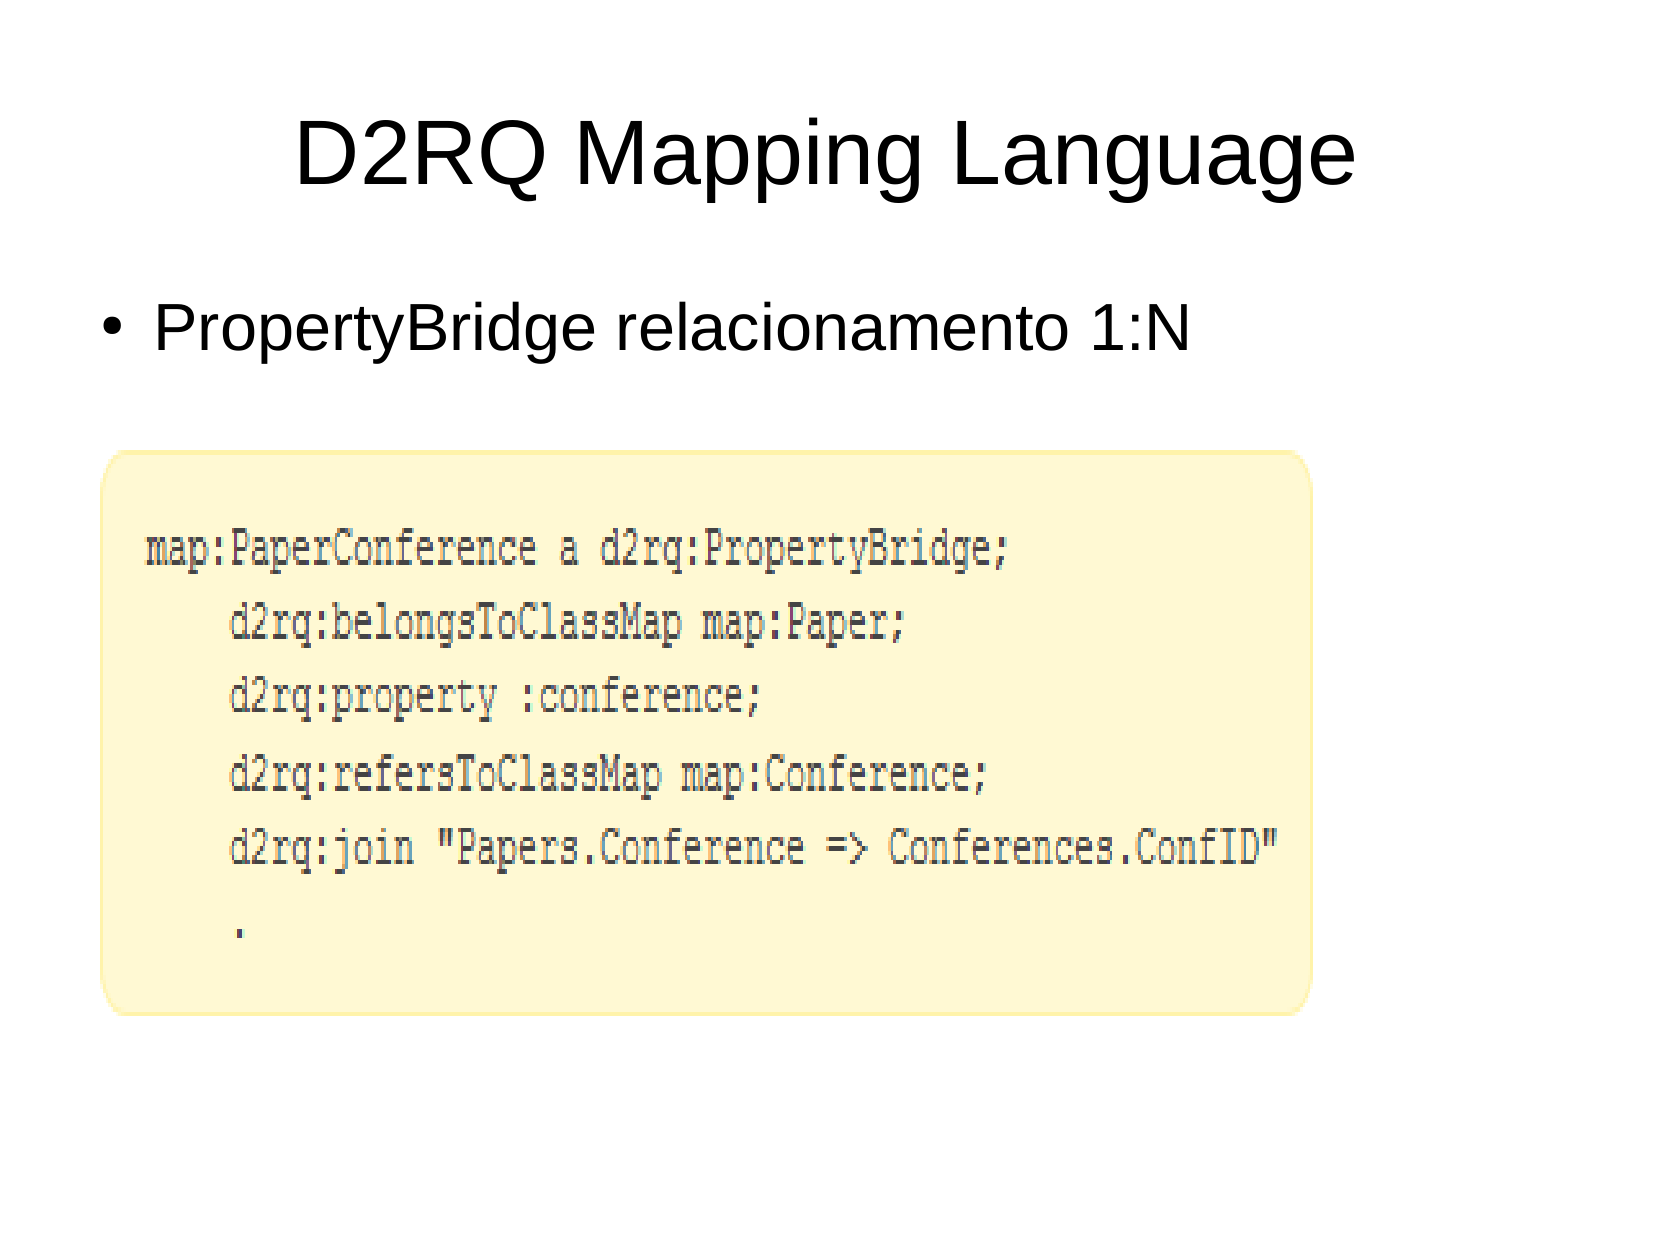

# D2RQ Mapping Language
PropertyBridge relacionamento 1:N